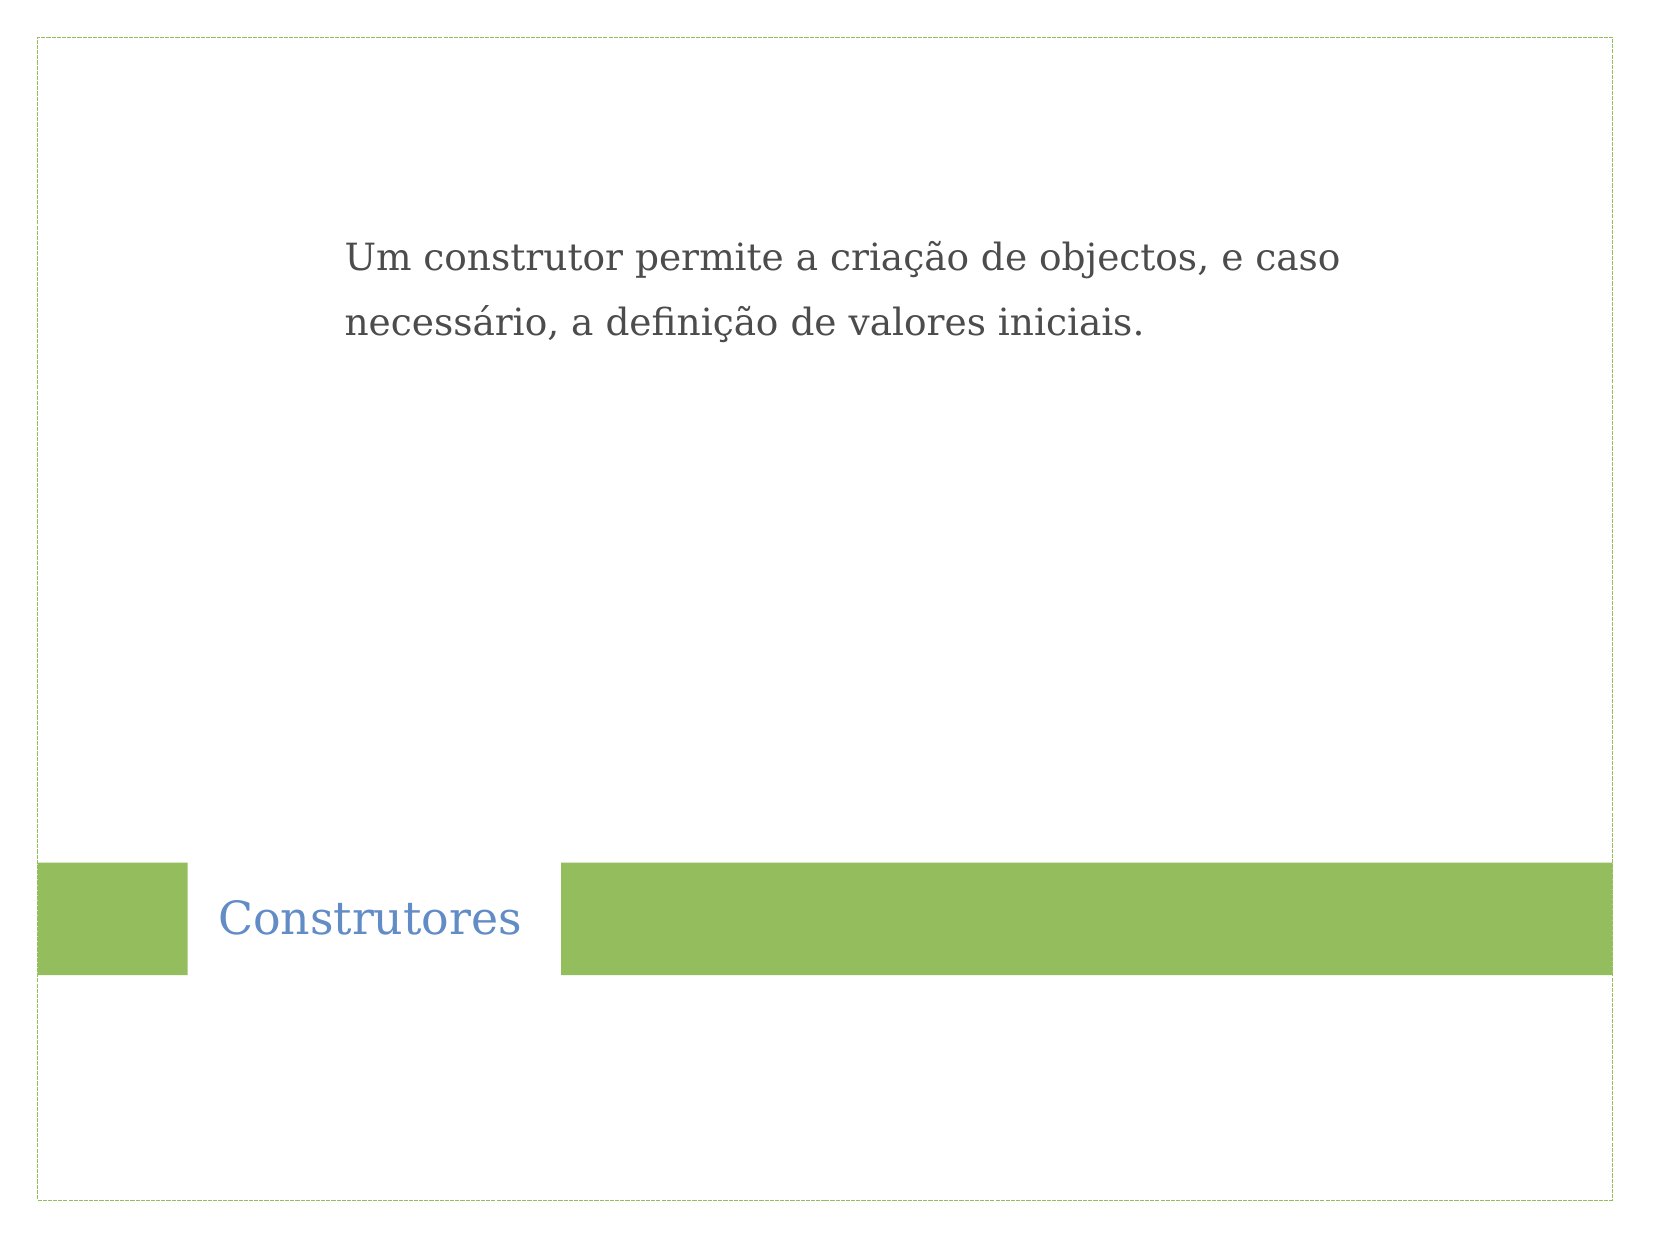

Um construtor permite a criação de objectos, e caso necessário, a definição de valores iniciais.
Construtores